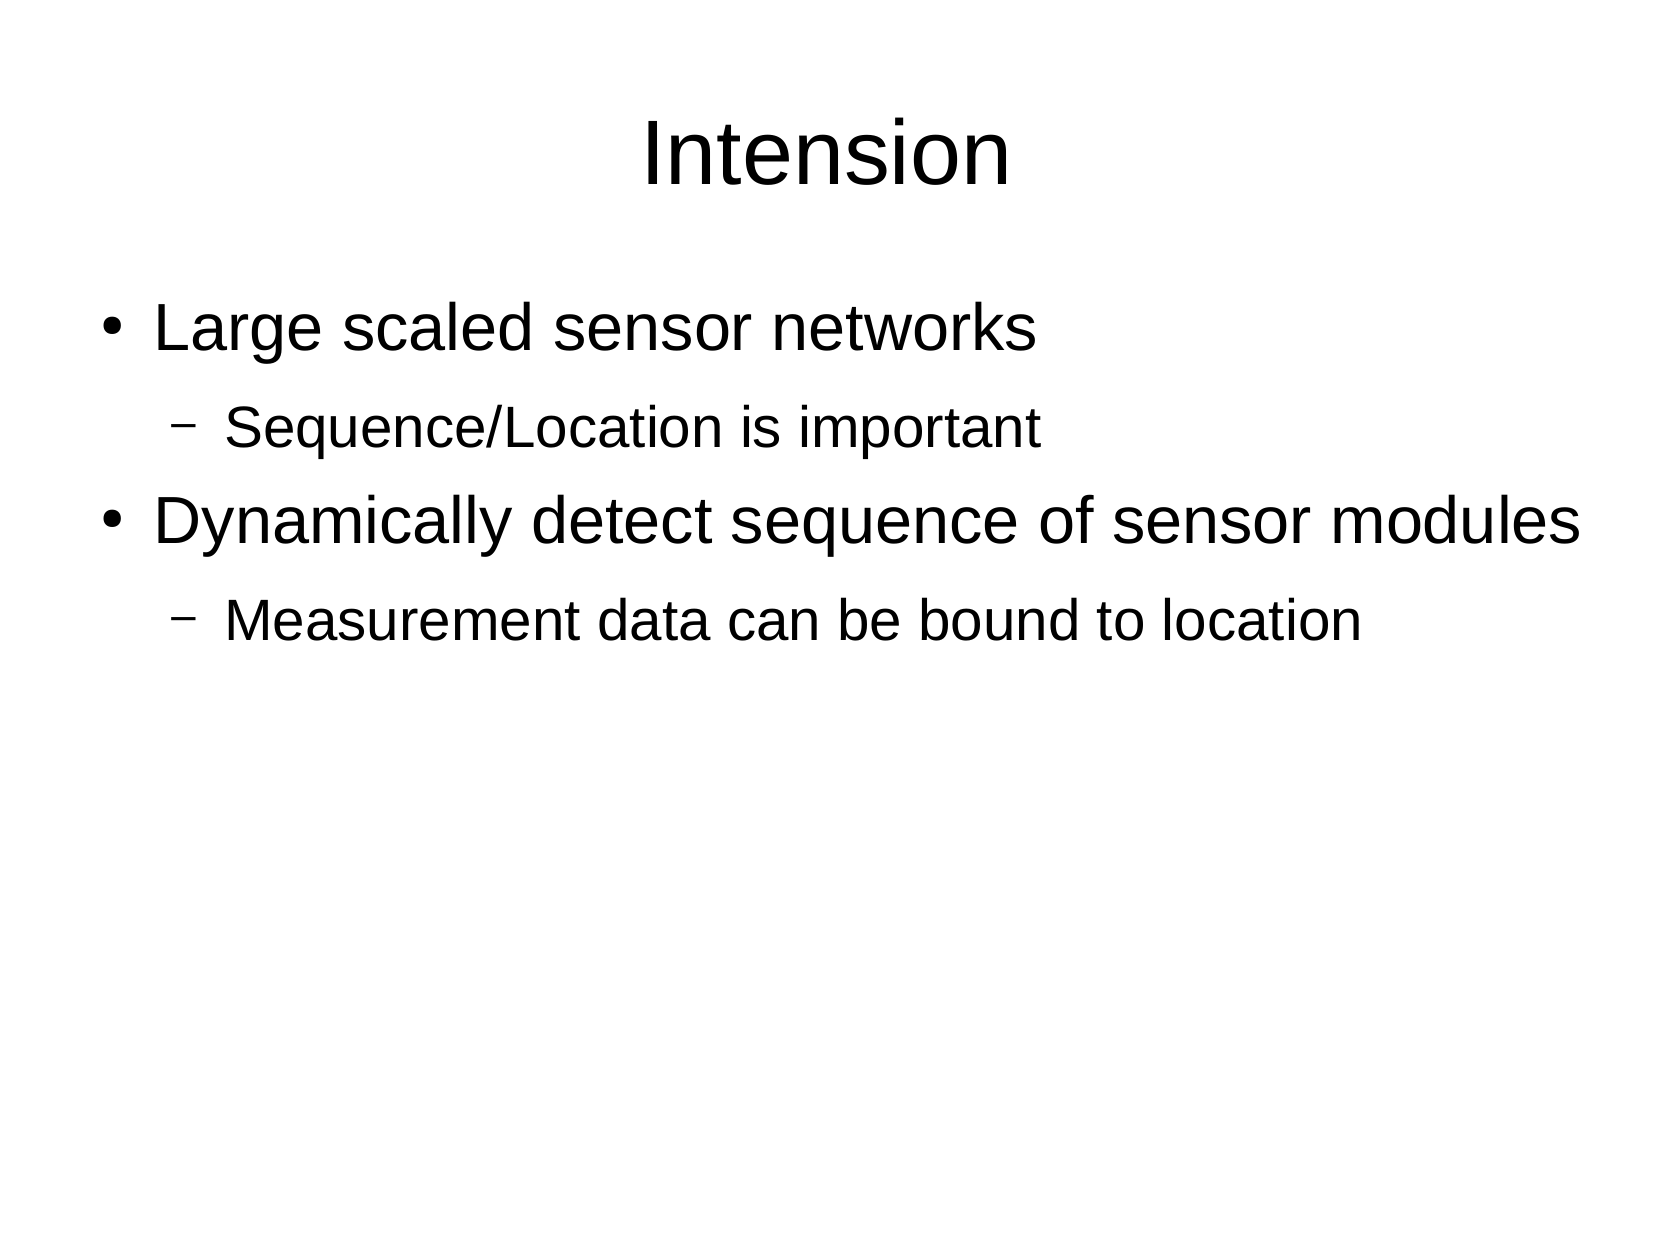

# Intension
Large scaled sensor networks
Sequence/Location is important
Dynamically detect sequence of sensor modules
Measurement data can be bound to location